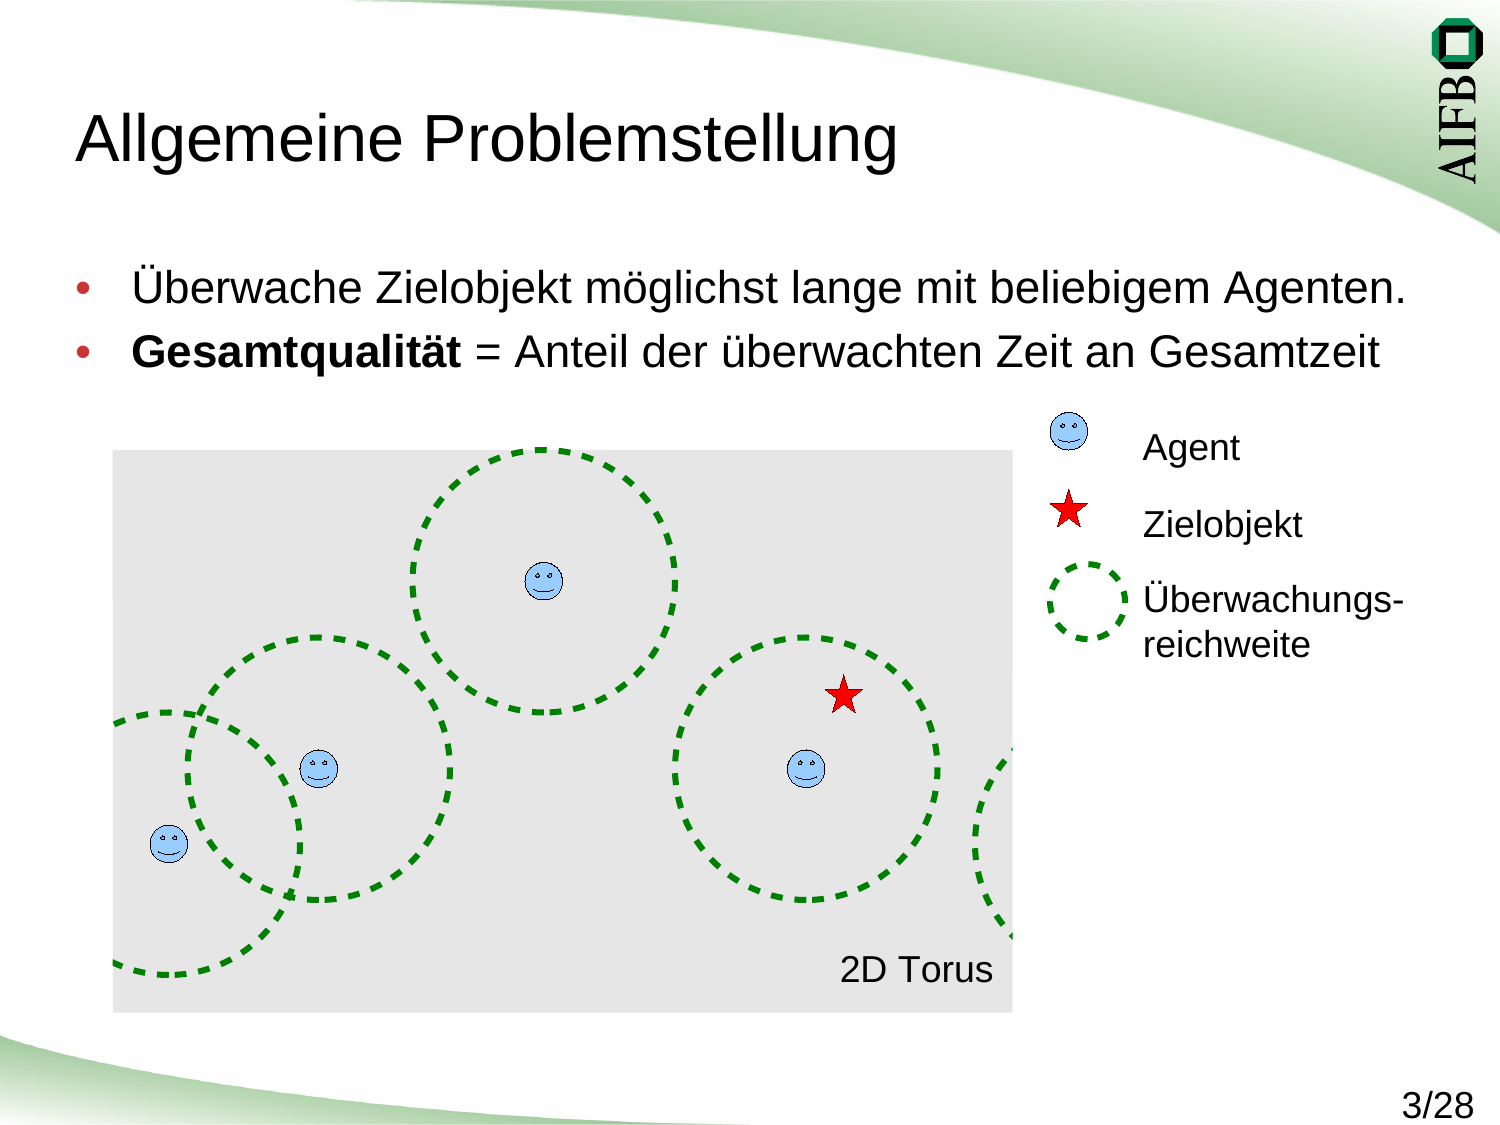

# Allgemeine Problemstellung
Überwache Zielobjekt möglichst lange mit beliebigem Agenten.
Gesamtqualität = Anteil der überwachten Zeit an Gesamtzeit
Agent
Zielobjekt
Überwachungs-
reichweite
2D Torus
3